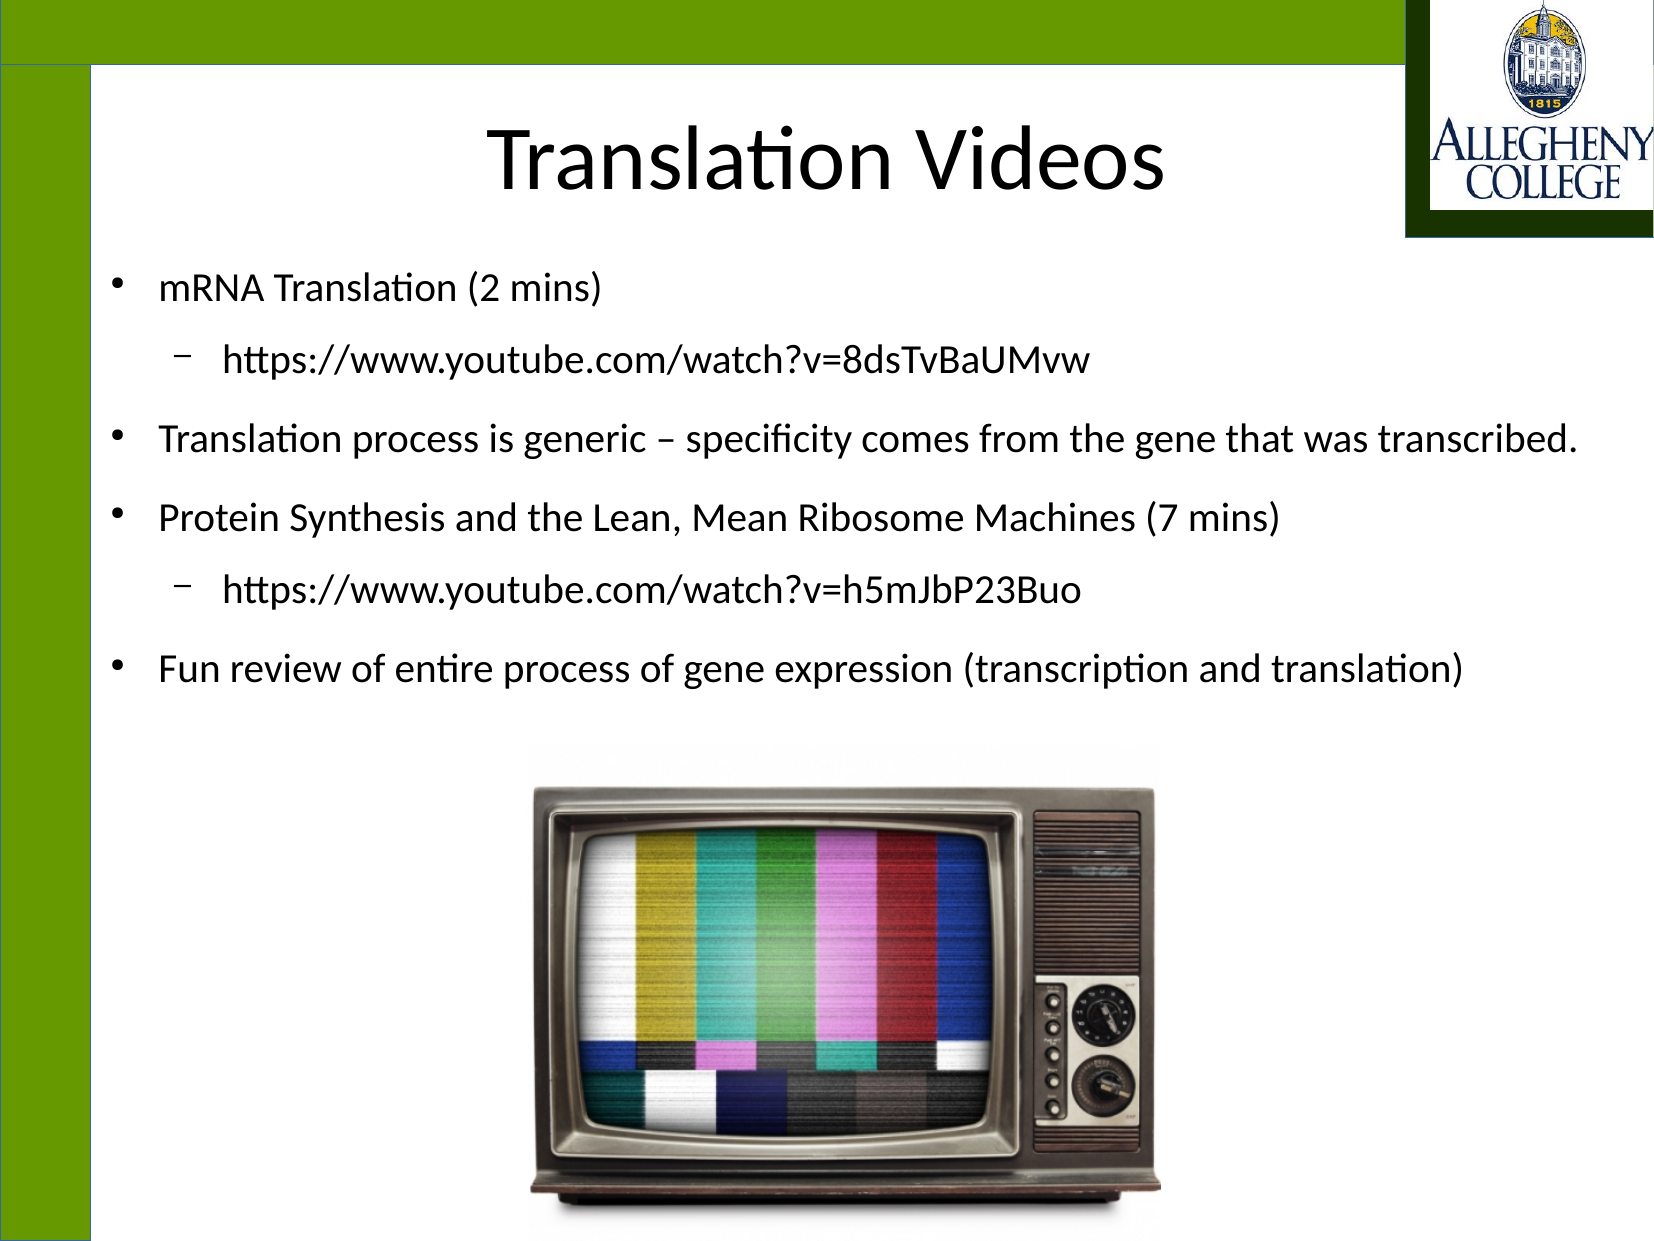

# Translation Videos
mRNA Translation (2 mins)
https://www.youtube.com/watch?v=8dsTvBaUMvw
Translation process is generic – specificity comes from the gene that was transcribed.
Protein Synthesis and the Lean, Mean Ribosome Machines (7 mins)
https://www.youtube.com/watch?v=h5mJbP23Buo
Fun review of entire process of gene expression (transcription and translation)